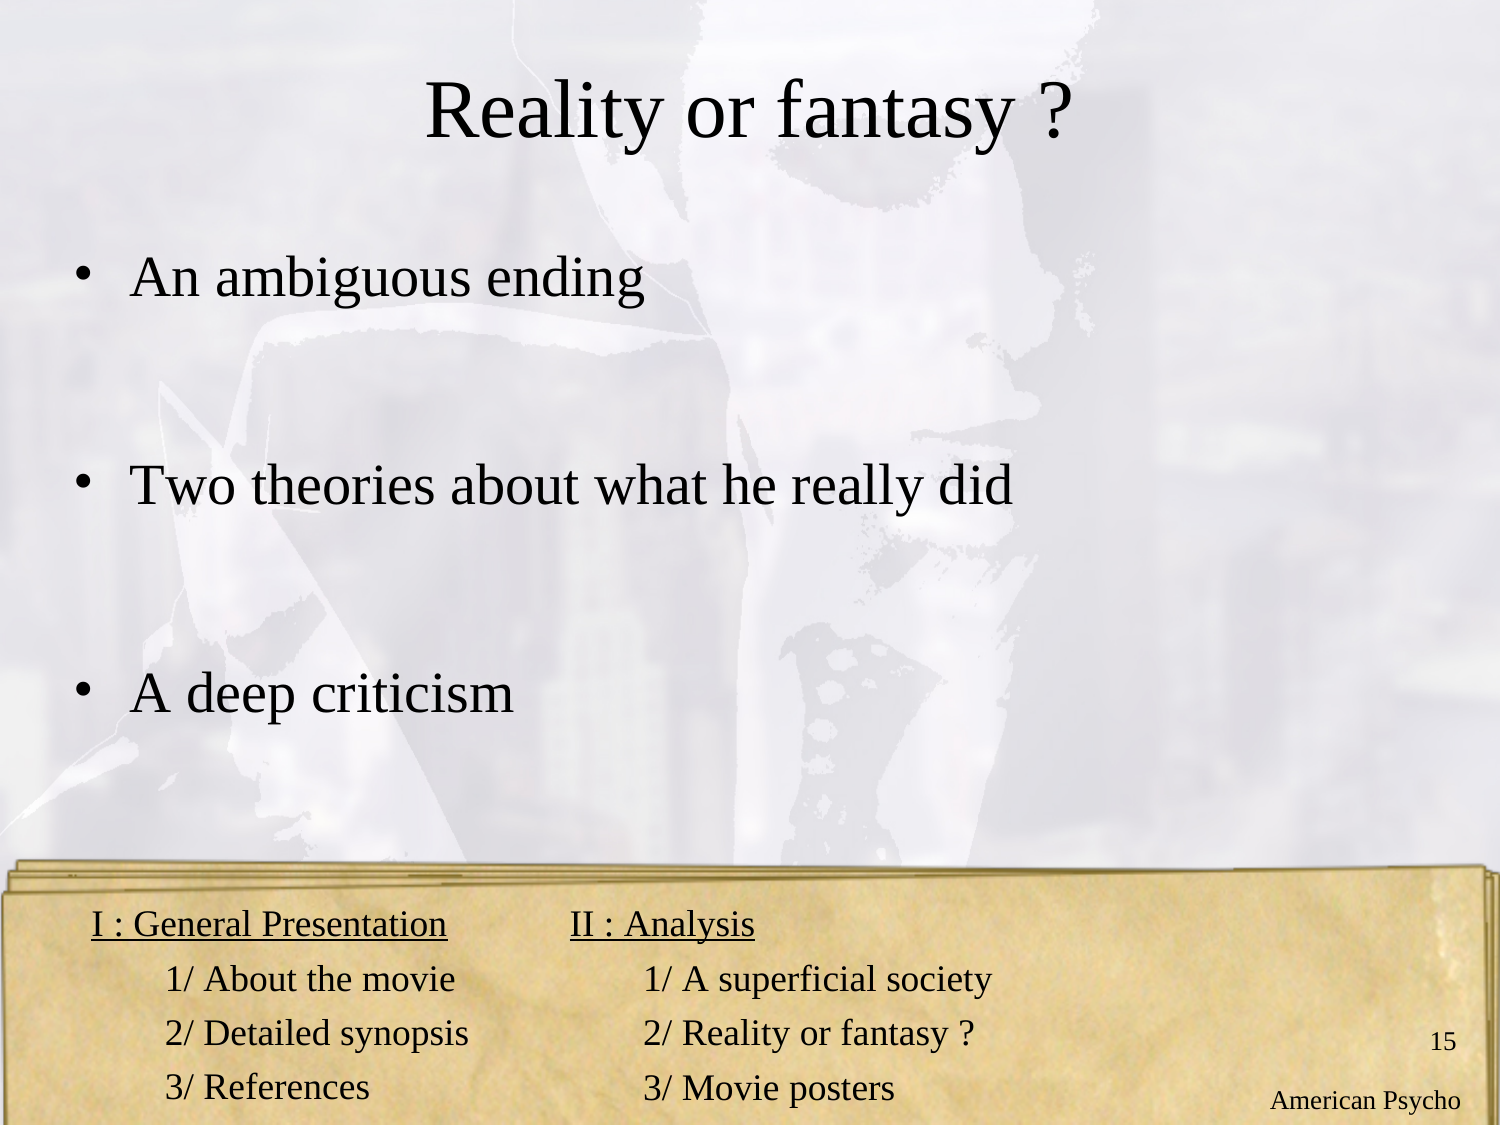

# Reality or fantasy ?
An ambiguous ending
Two theories about what he really did
A deep criticism
15
American Psycho